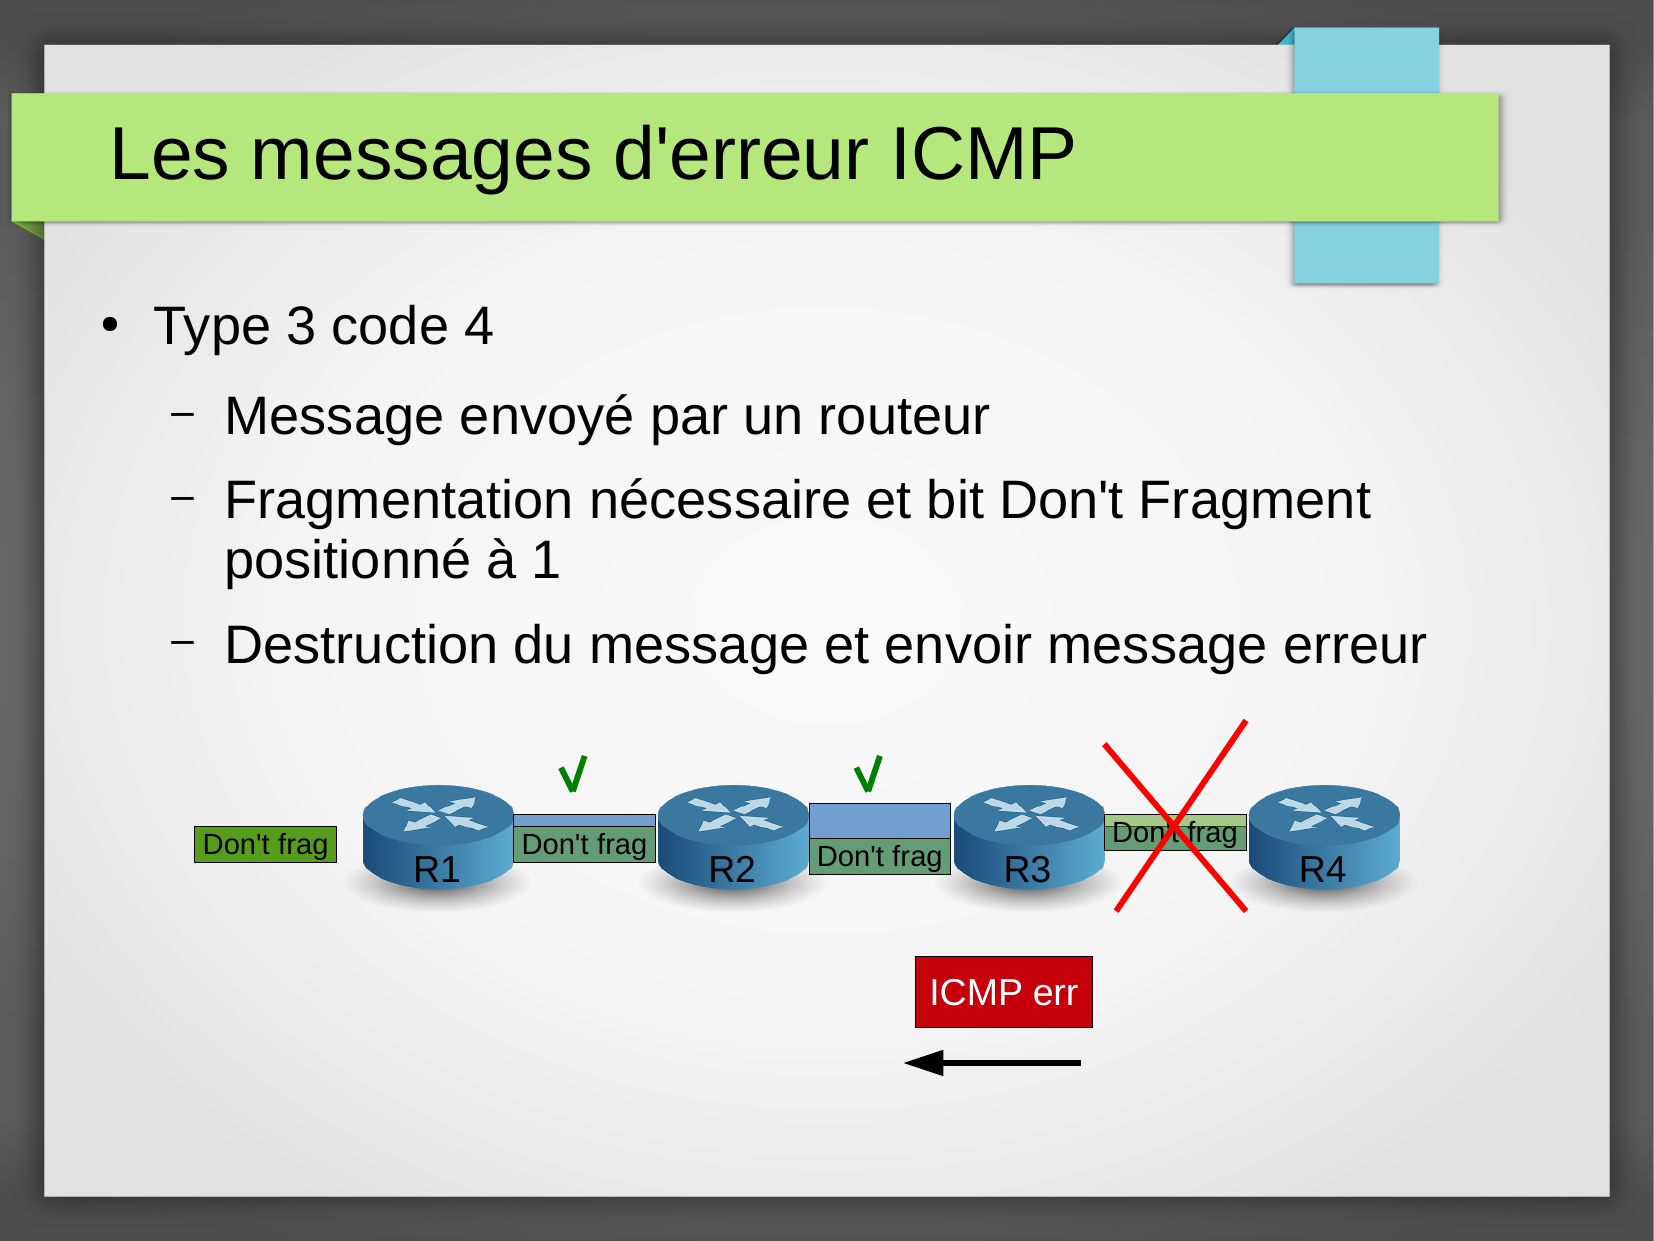

# Les messages d'erreur ICMP
Type 3 code 4
Message envoyé par un routeur
Fragmentation nécessaire et bit Don't Fragment positionné à 1
Destruction du message et envoir message erreur
R1
R2
R3
R4
Don't frag
Don't frag
Don't frag
Don't frag
ICMP err